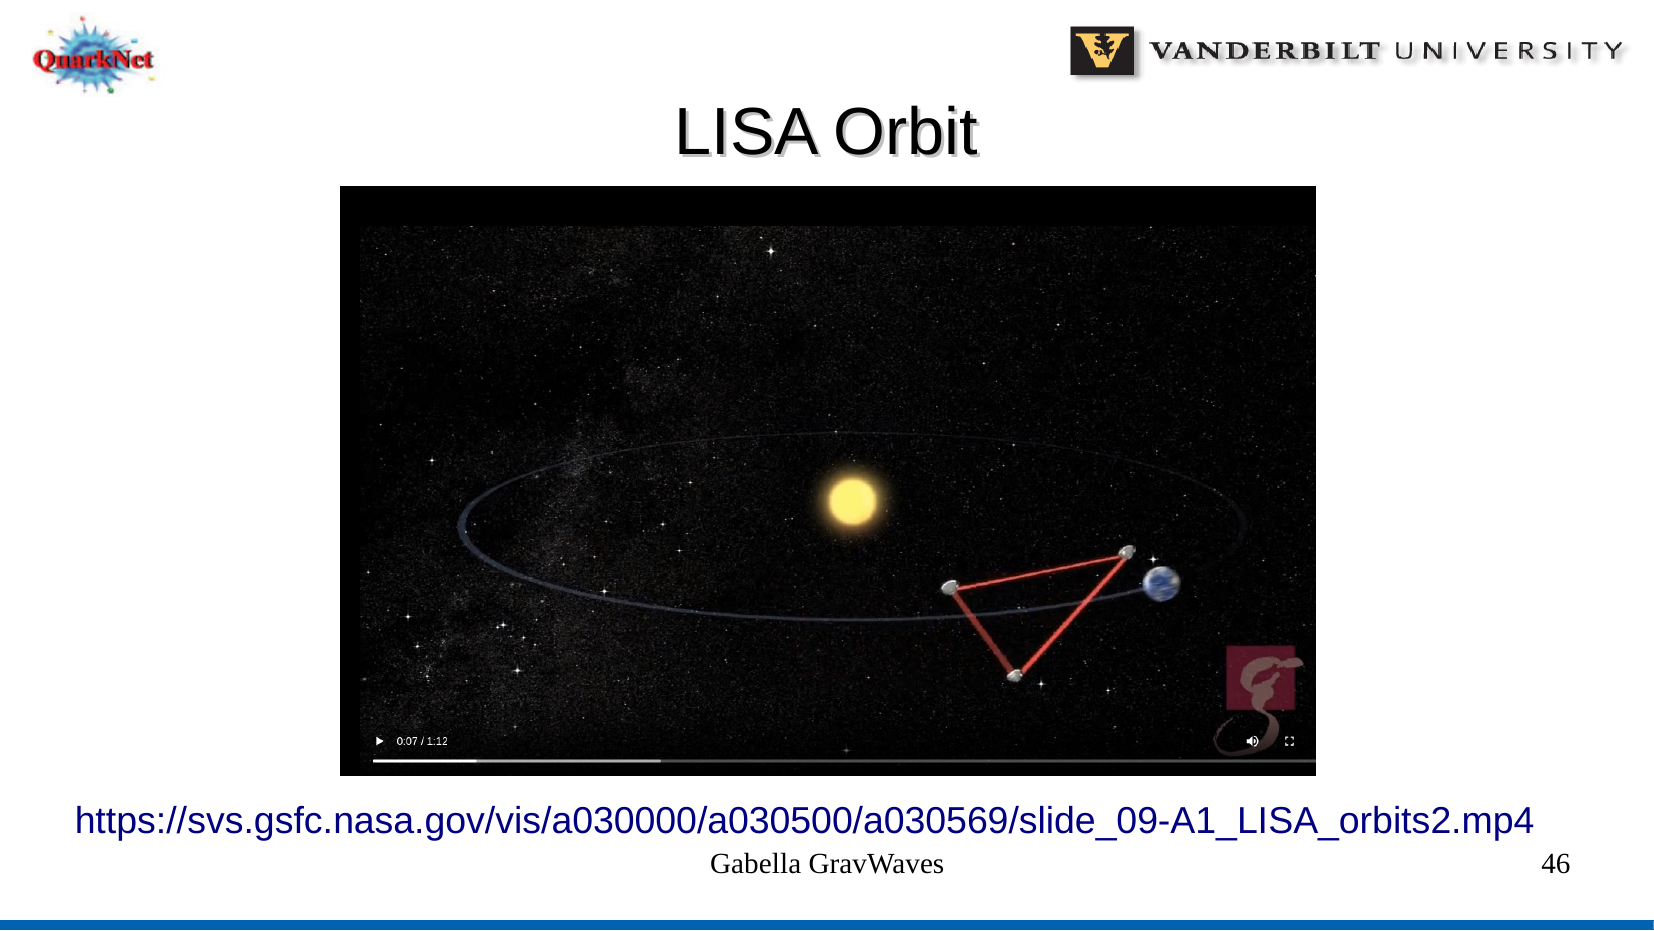

# LISA Orbit
https://svs.gsfc.nasa.gov/vis/a030000/a030500/a030569/slide_09-A1_LISA_orbits2.mp4
Gabella GravWaves
46